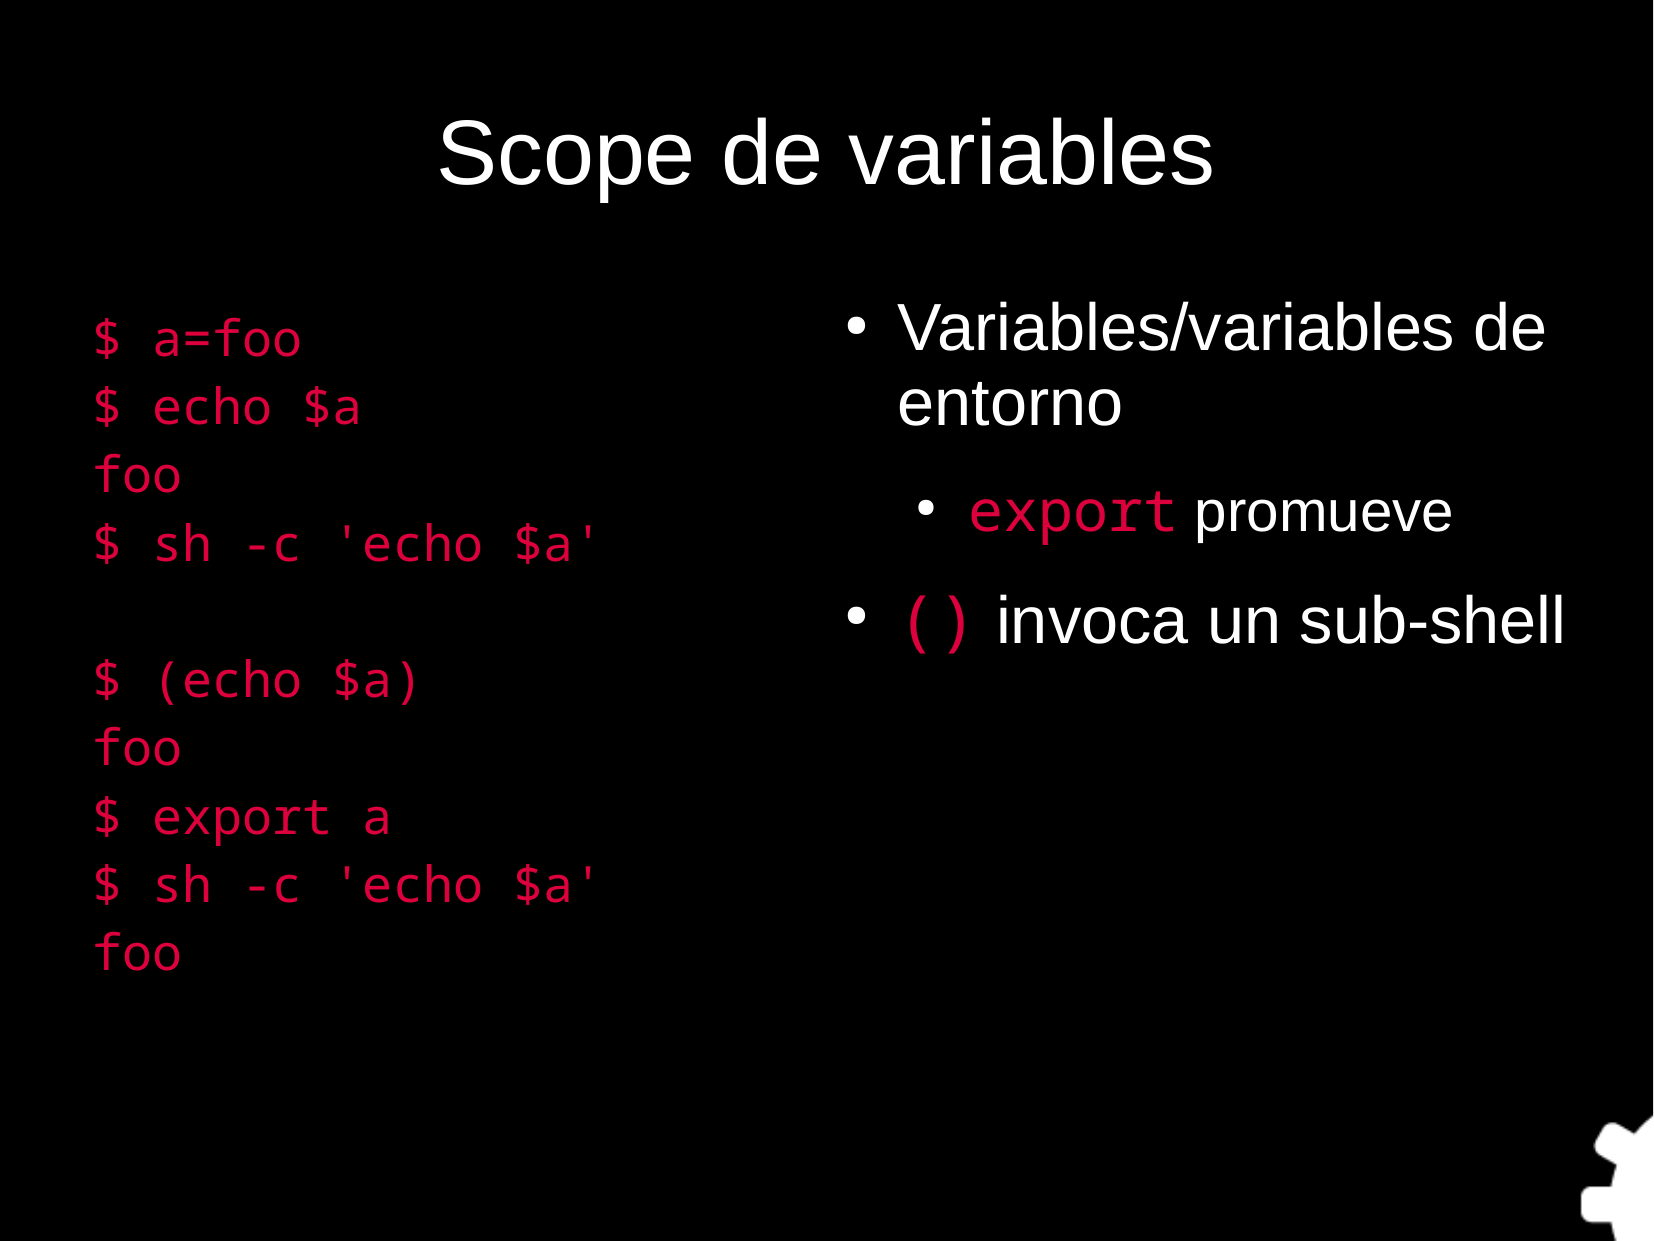

# Scope de variables
Variables/variables de entorno
export promueve
() invoca un sub-shell
$ a=foo
$ echo $a
foo
$ sh -c 'echo $a'
$ (echo $a)
foo
$ export a
$ sh -c 'echo $a'
foo